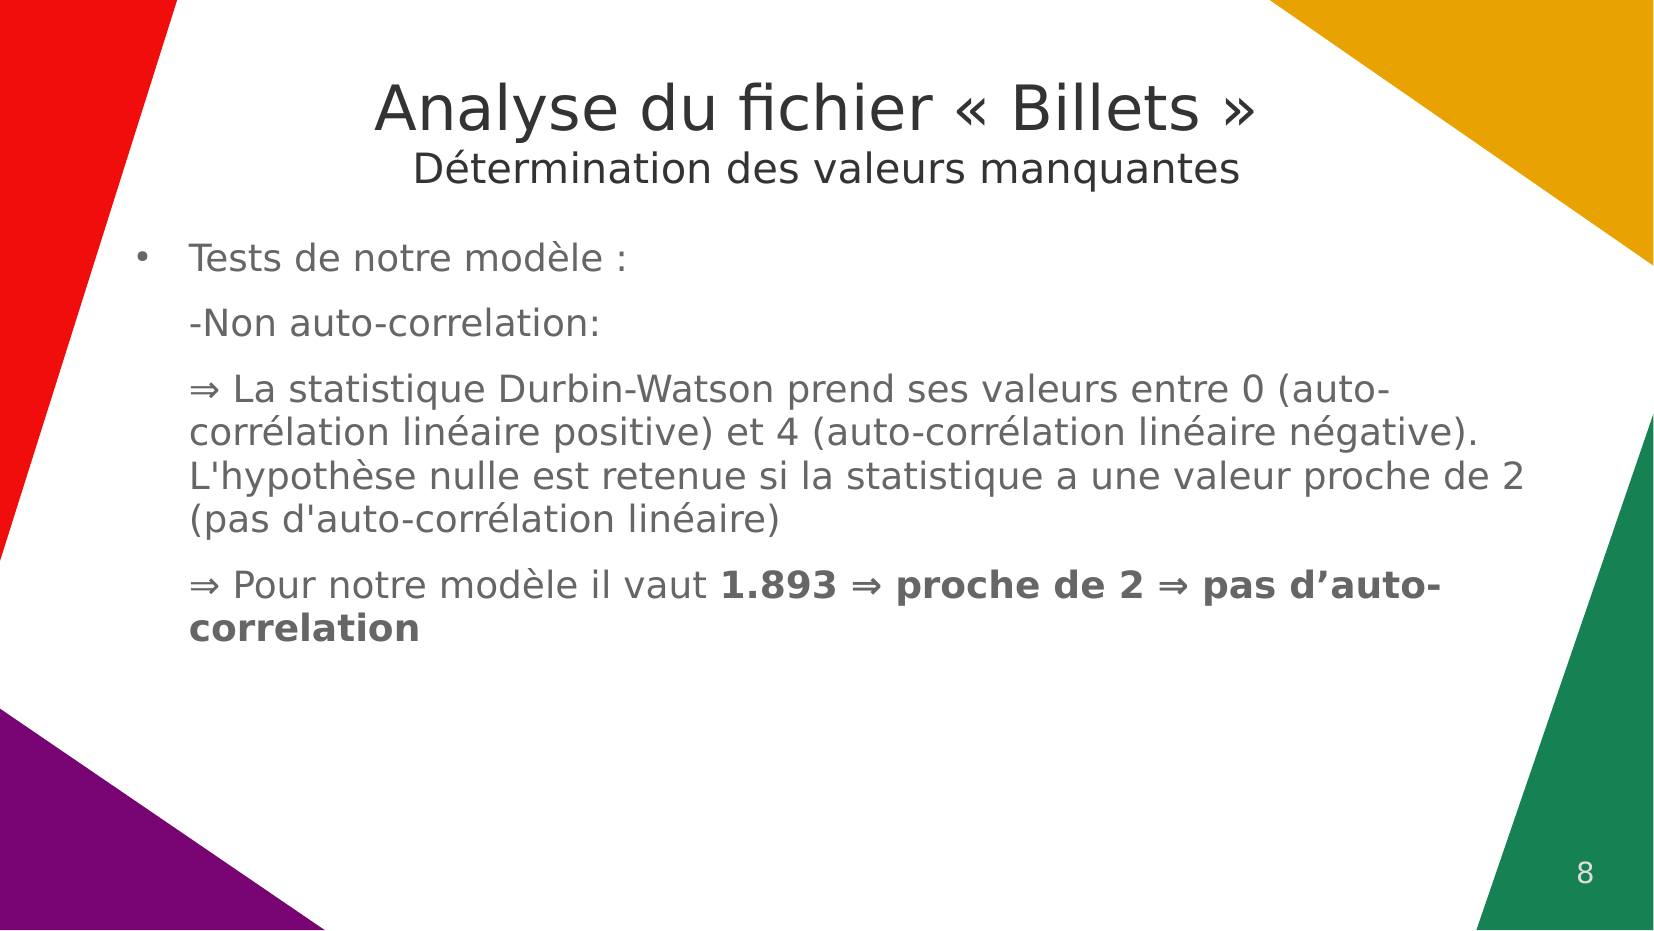

# Analyse du fichier « Billets » Détermination des valeurs manquantes
Tests de notre modèle :
-Non auto-correlation:
⇒ La statistique Durbin-Watson prend ses valeurs entre 0 (auto-corrélation linéaire positive) et 4 (auto-corrélation linéaire négative). L'hypothèse nulle est retenue si la statistique a une valeur proche de 2 (pas d'auto-corrélation linéaire)
⇒ Pour notre modèle il vaut 1.893 ⇒ proche de 2 ⇒ pas d’auto-correlation
8